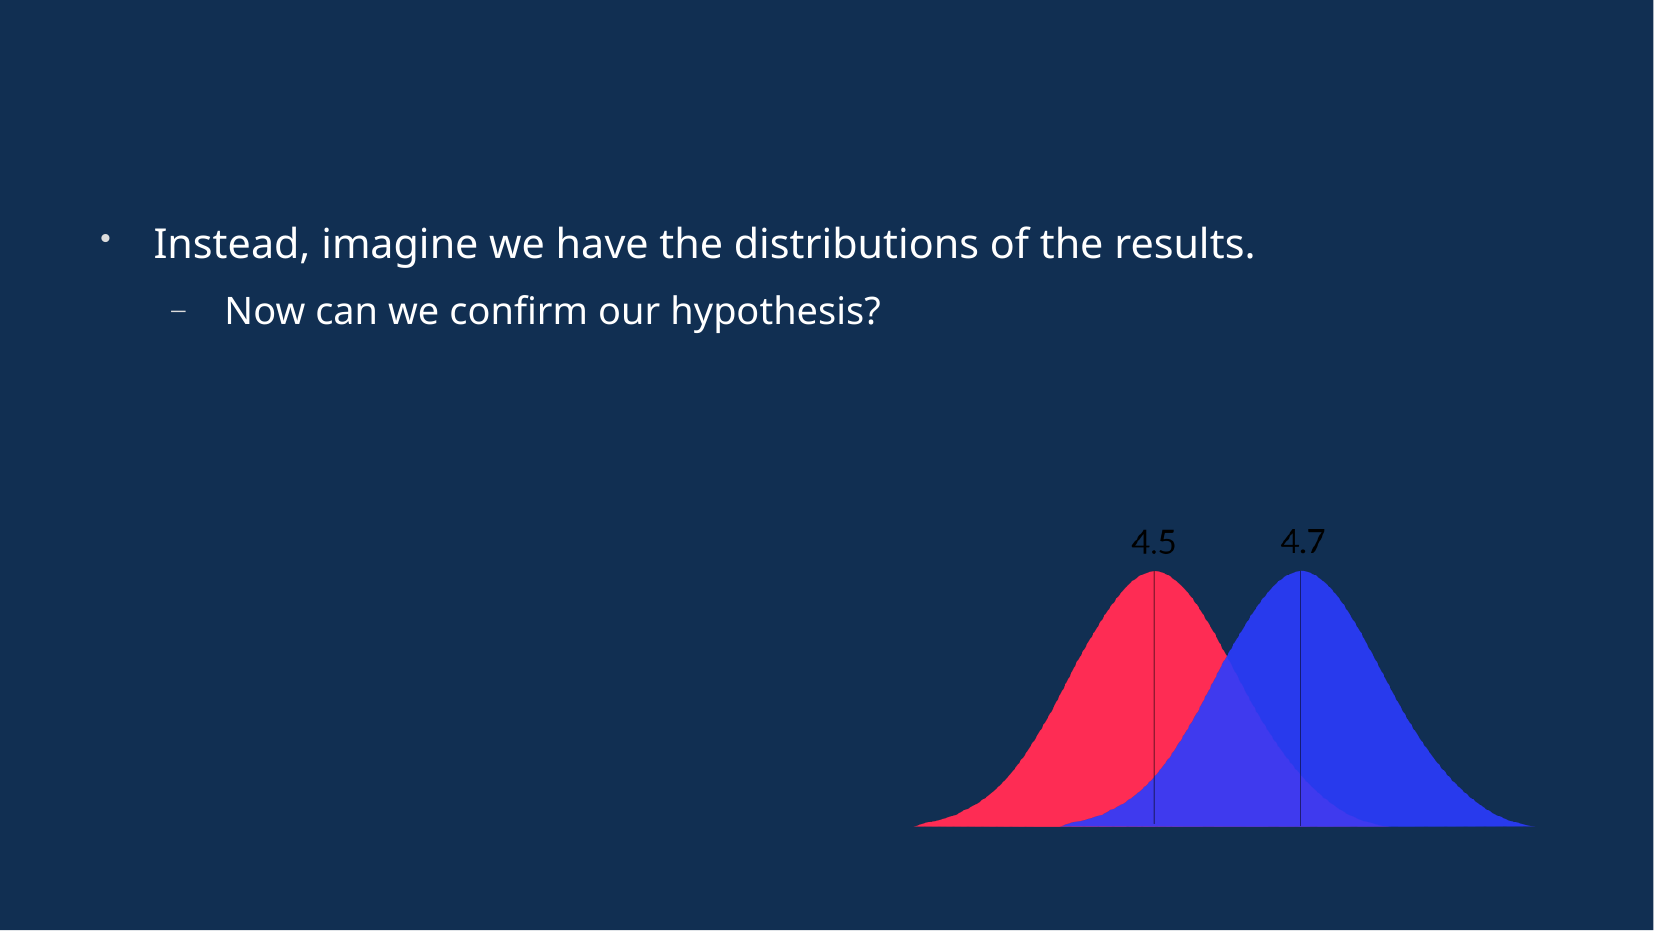

#
Instead, imagine we have the distributions of the results.
Now can we confirm our hypothesis?